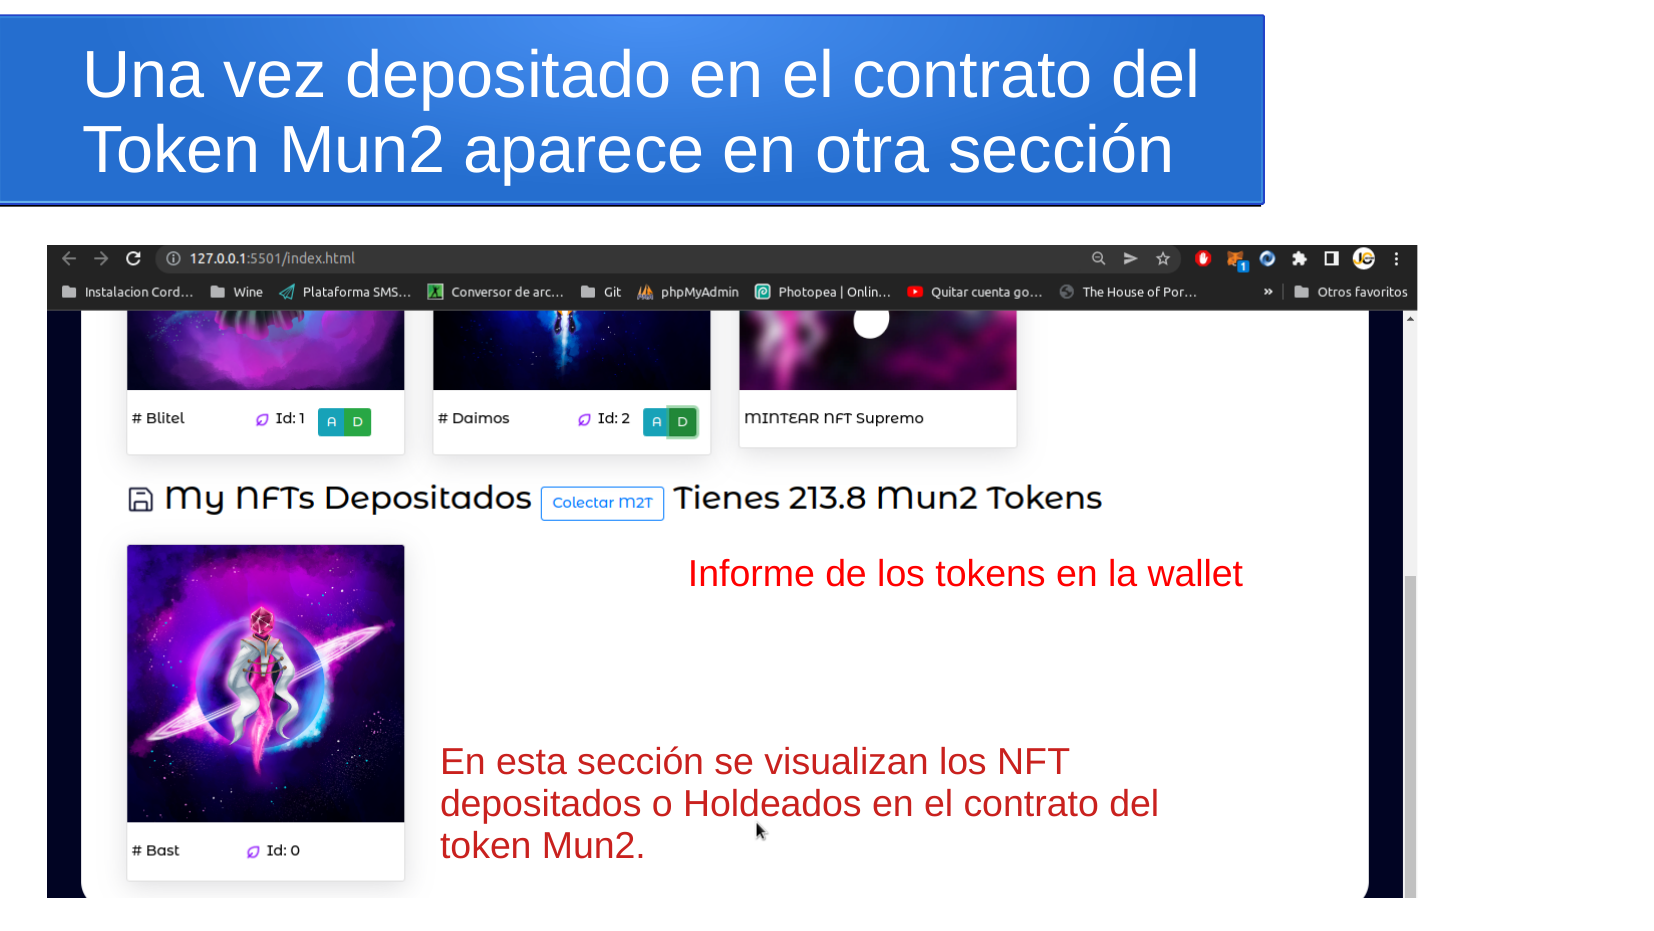

# Una vez depositado en el contrato del Token Mun2 aparece en otra sección
Informe de los tokens en la wallet
En esta sección se visualizan los NFT depositados o Holdeados en el contrato del token Mun2.